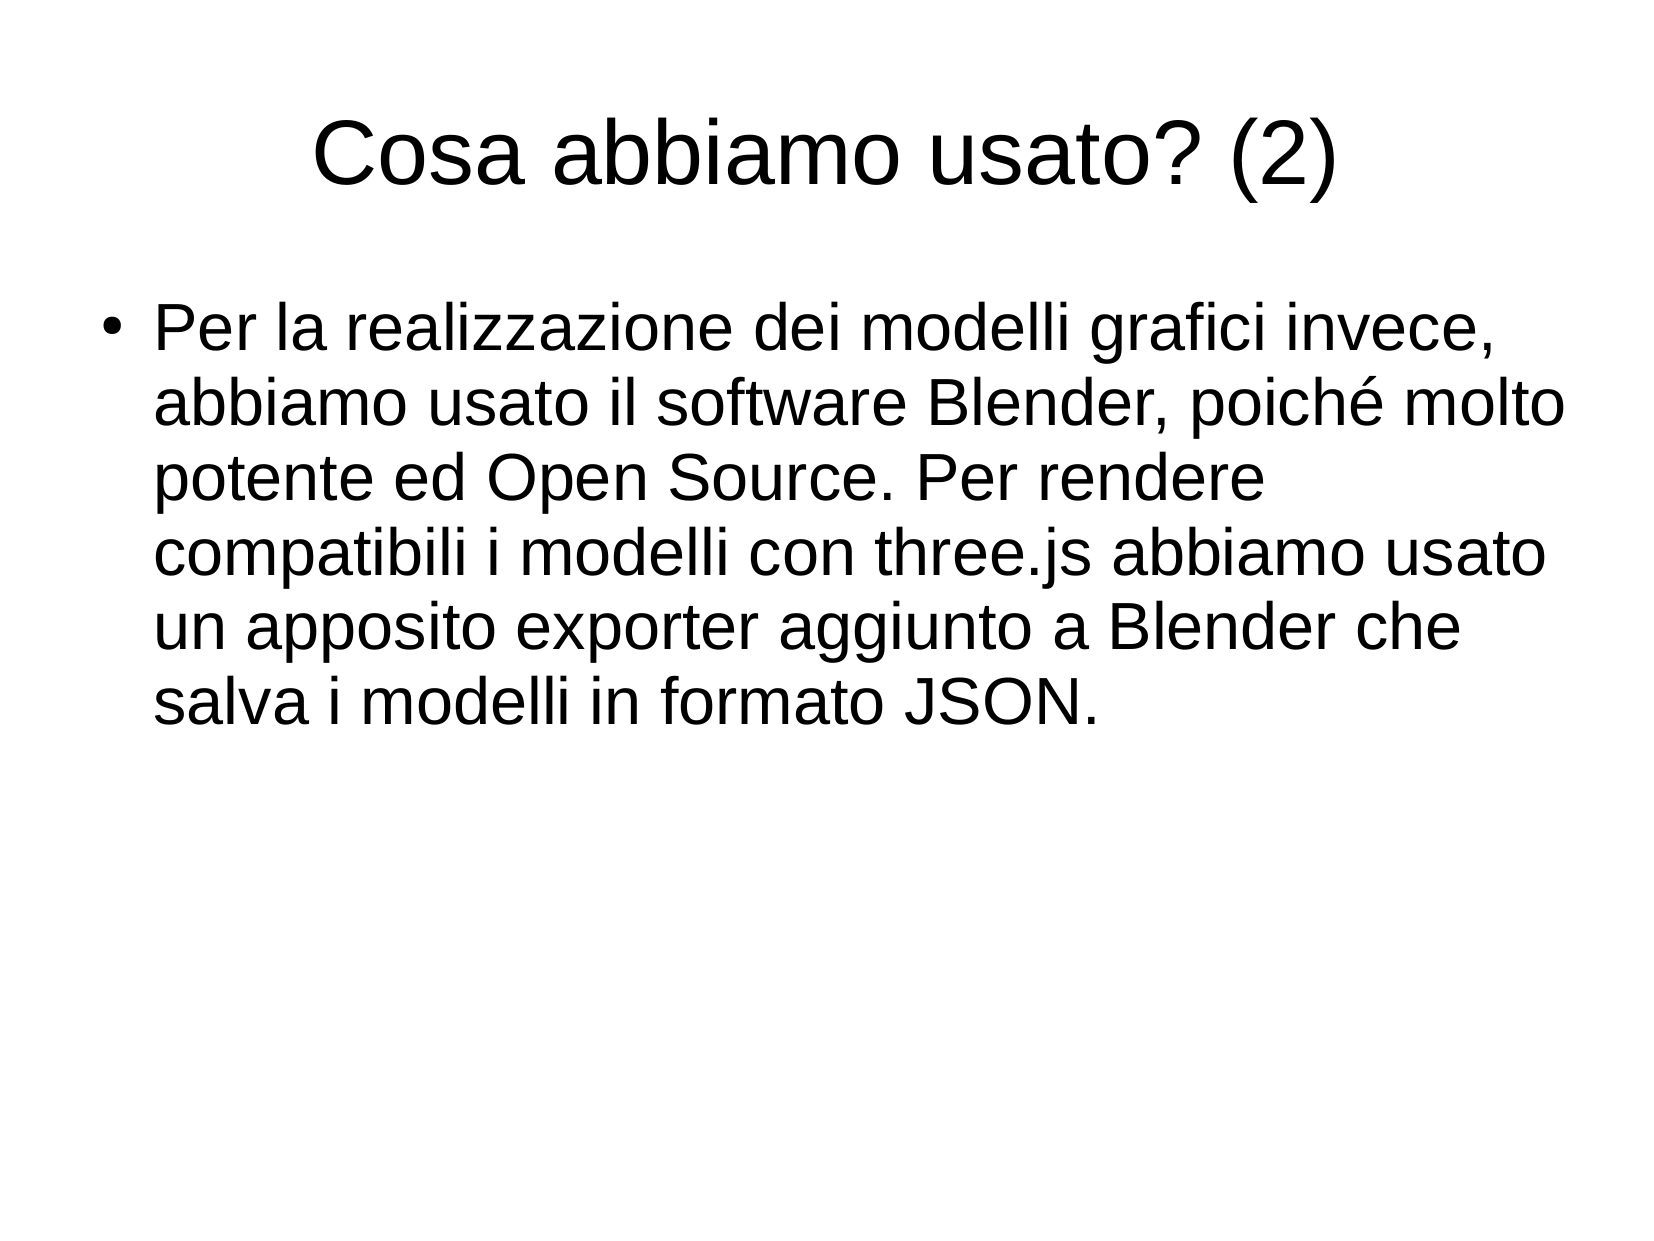

# Cosa abbiamo usato? (2)
Per la realizzazione dei modelli grafici invece, abbiamo usato il software Blender, poiché molto potente ed Open Source. Per rendere compatibili i modelli con three.js abbiamo usato un apposito exporter aggiunto a Blender che salva i modelli in formato JSON.